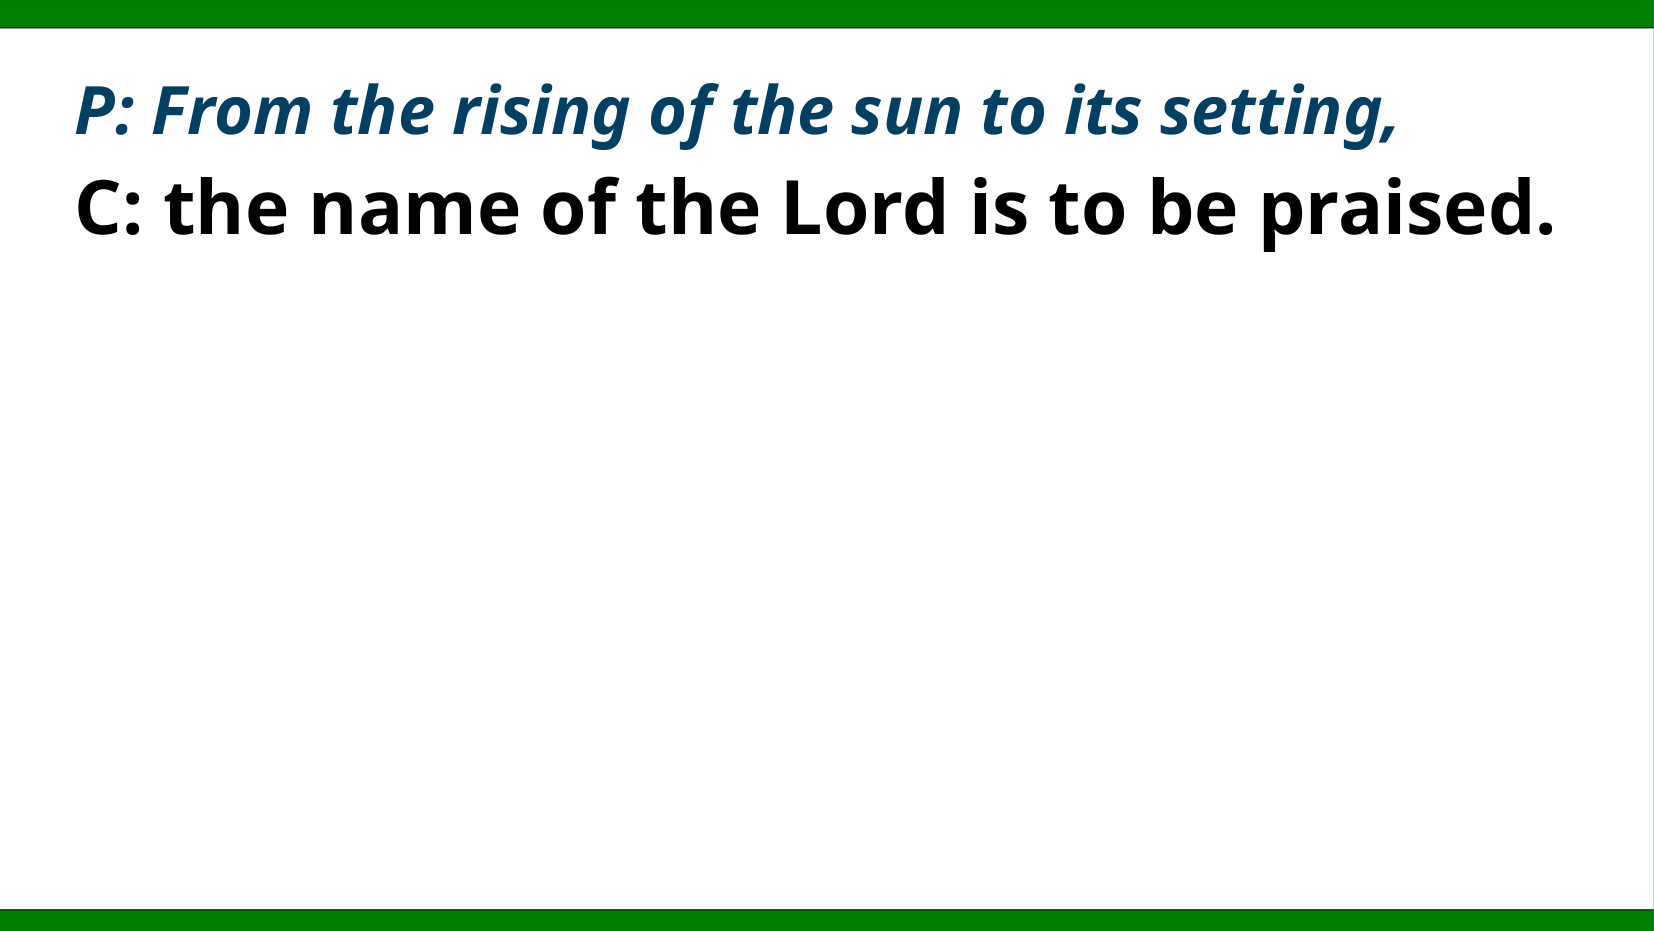

P: 	From the rising of the sun to its setting,
C: the name of the Lord is to be praised.